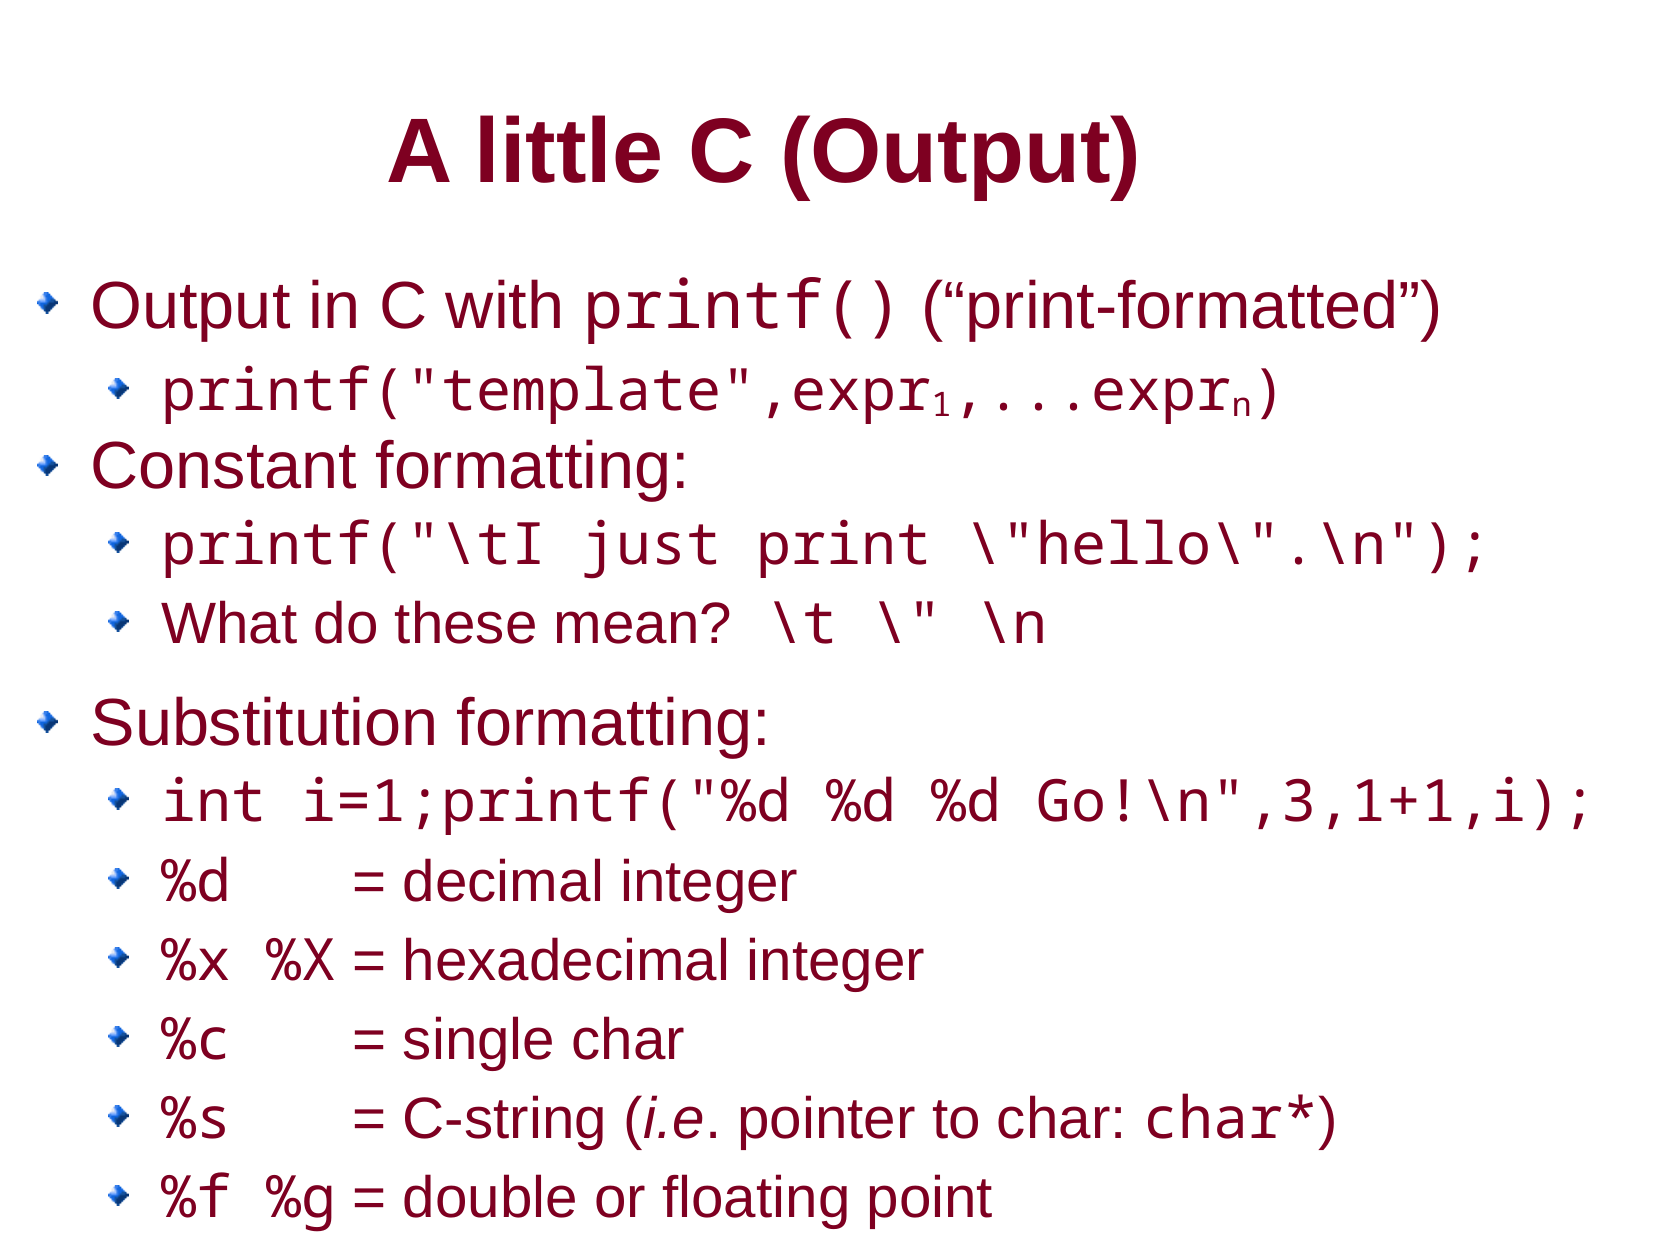

# A little C (Output)
Output in C with printf() (“print-formatted”)
printf("template",expr1,...exprn)
Constant formatting:
printf("\tI just print \"hello\".\n");
What do these mean? \t \" \n
Substitution formatting:
int i=1;printf("%d %d %d Go!\n",3,1+1,i);
%d = decimal integer
%x %X = hexadecimal integer
%c = single char
%s = C-string (i.e. pointer to char: char*)
%f %g = double or floating point
%p = An address (e.g. a pointer's value)